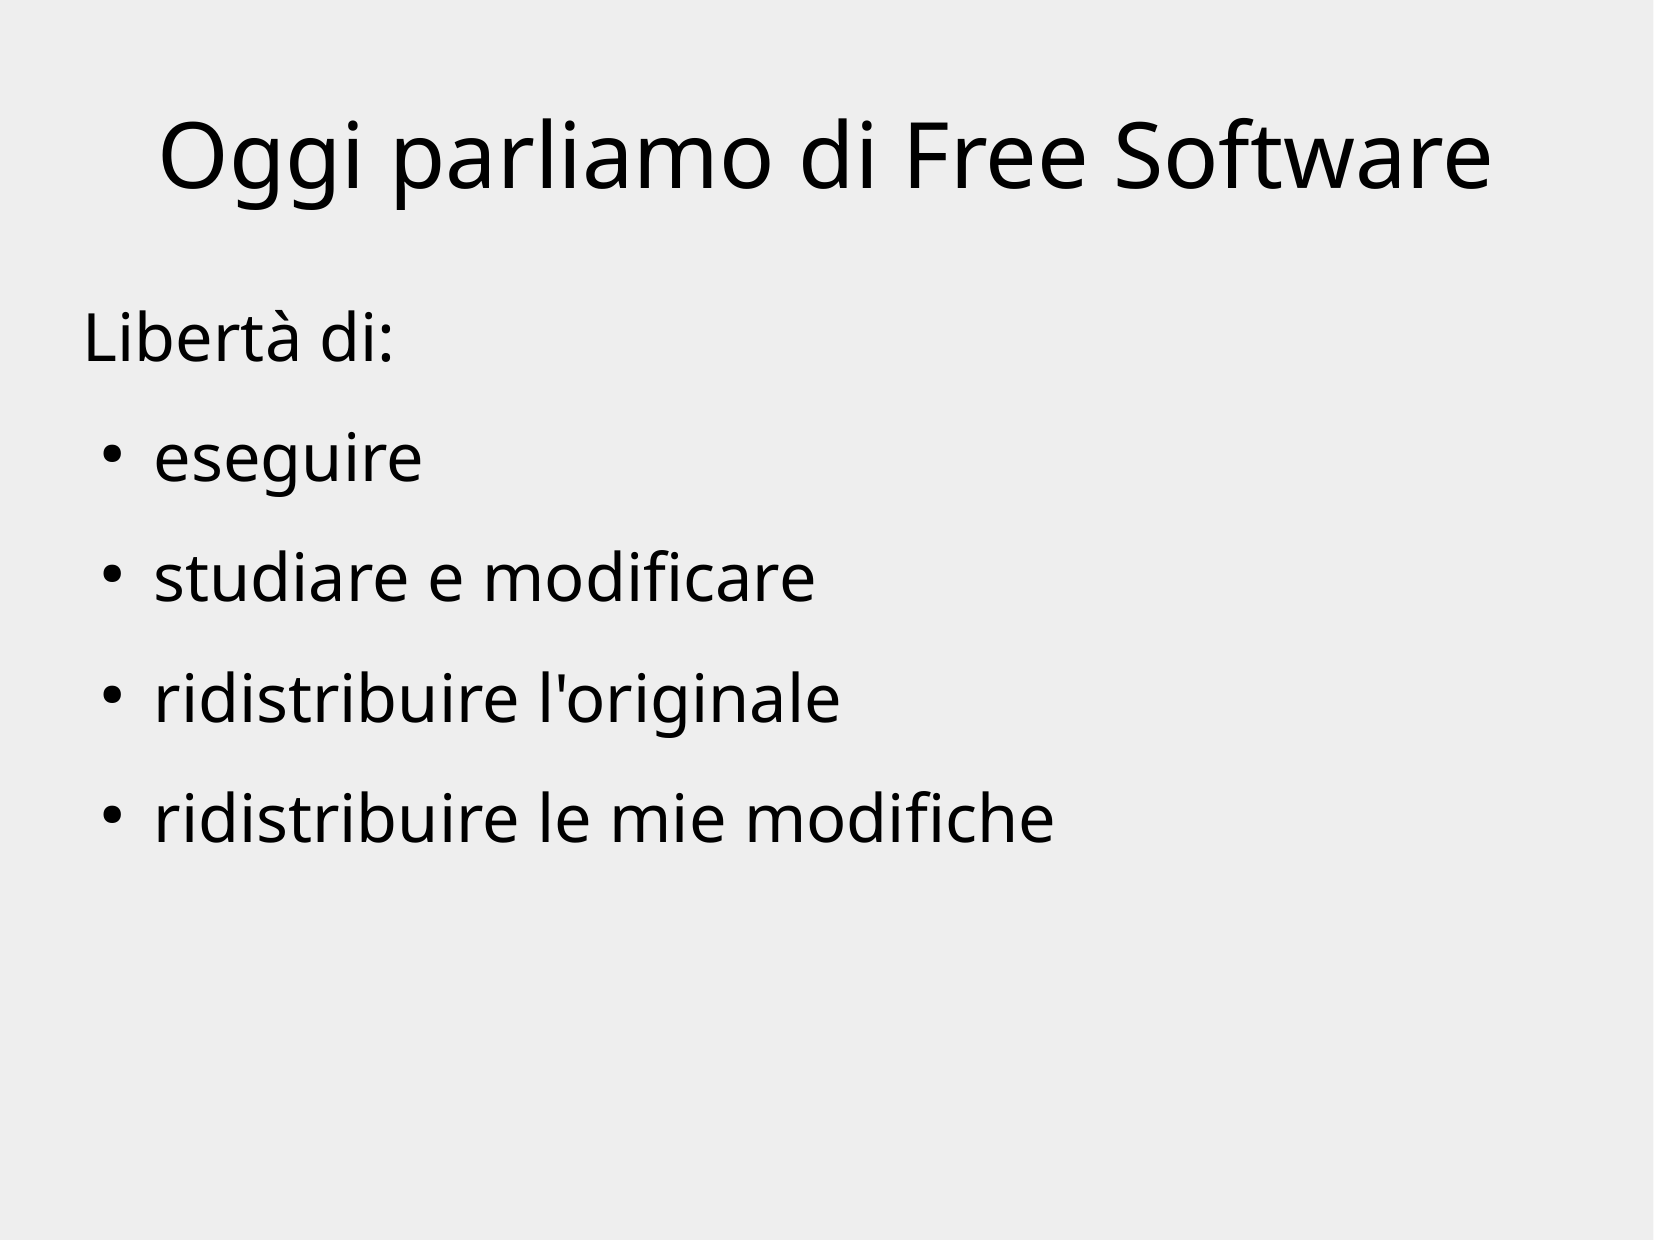

# Oggi parliamo di Free Software
Libertà di:
eseguire
studiare e modificare
ridistribuire l'originale
ridistribuire le mie modifiche